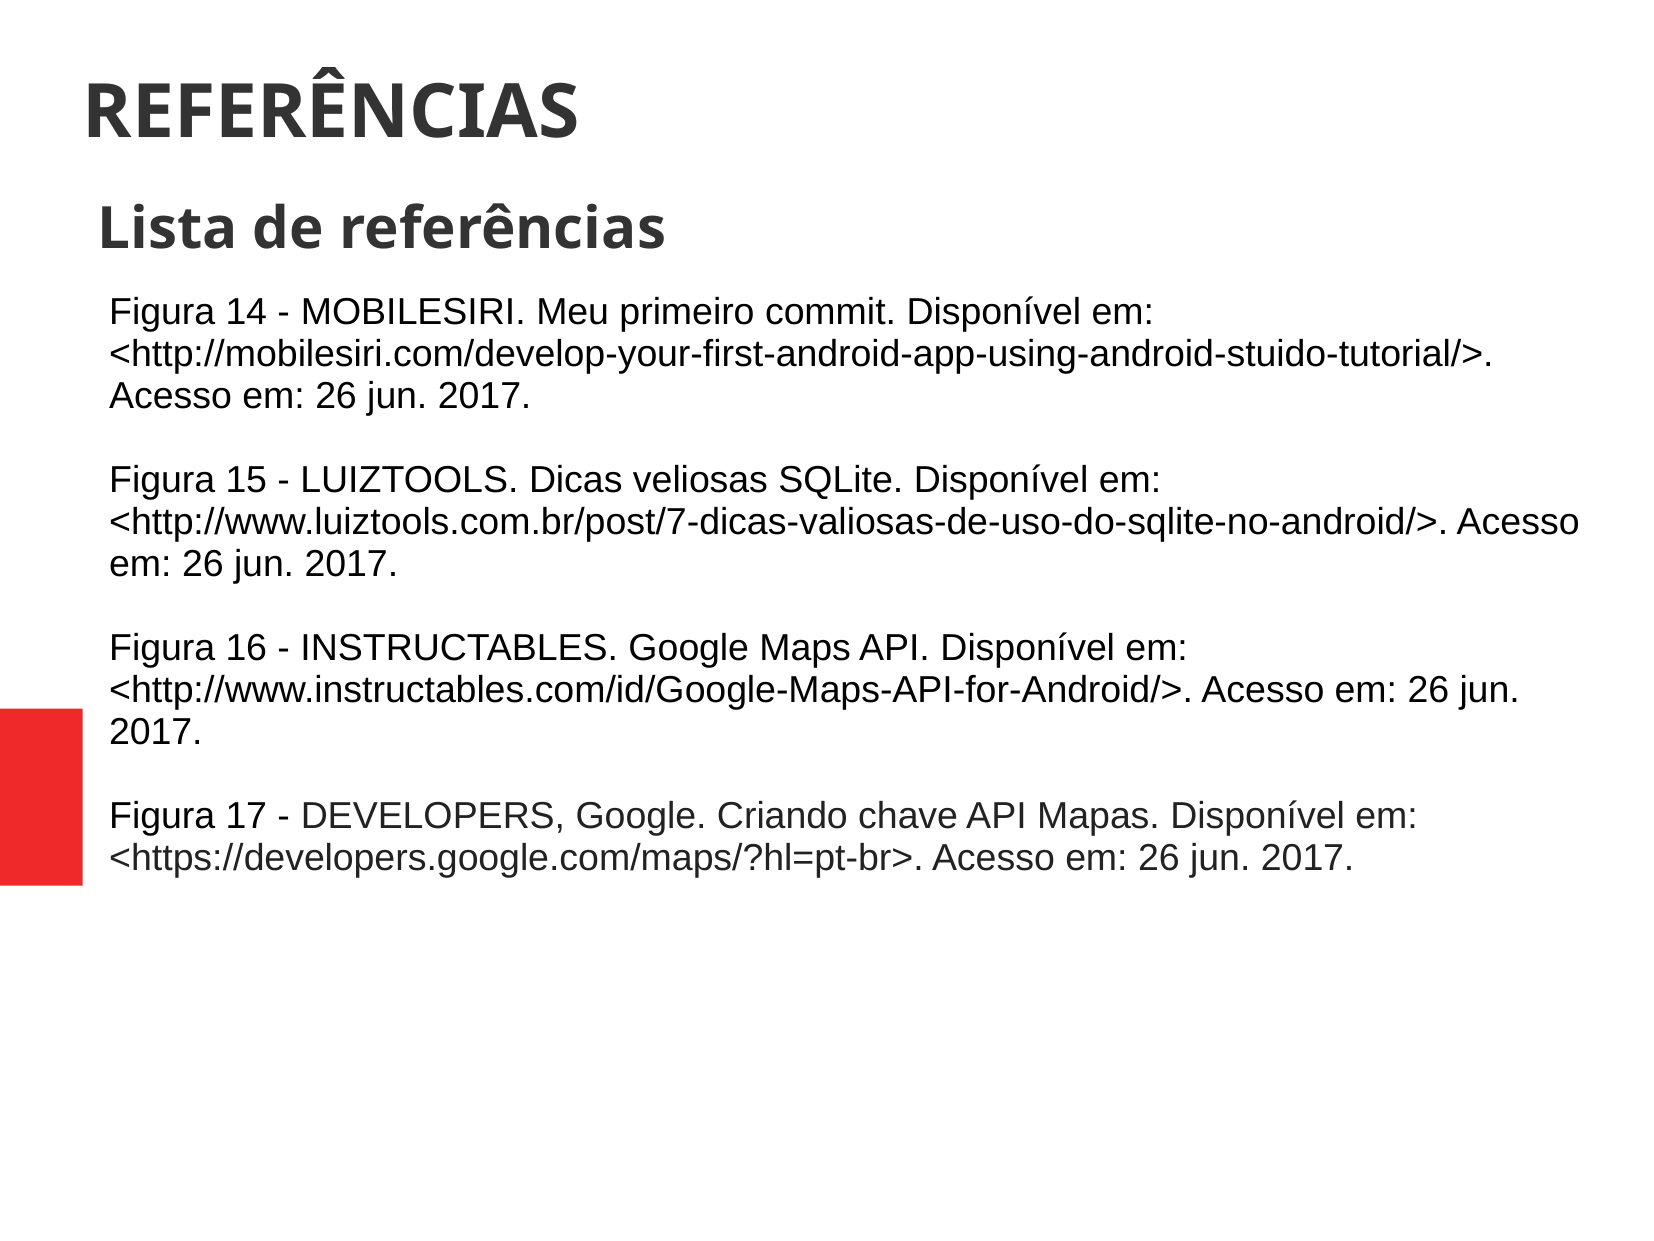

REFERÊNCIAS
Lista de referências
Figura 14 - MOBILESIRI. Meu primeiro commit. Disponível em: <http://mobilesiri.com/develop-your-first-android-app-using-android-stuido-tutorial/>. Acesso em: 26 jun. 2017.
Figura 15 - LUIZTOOLS. Dicas veliosas SQLite. Disponível em: <http://www.luiztools.com.br/post/7-dicas-valiosas-de-uso-do-sqlite-no-android/>. Acesso em: 26 jun. 2017.
Figura 16 - INSTRUCTABLES. Google Maps API. Disponível em: <http://www.instructables.com/id/Google-Maps-API-for-Android/>. Acesso em: 26 jun. 2017.
Figura 17 - DEVELOPERS, Google. Criando chave API Mapas. Disponível em: <https://developers.google.com/maps/?hl=pt-br>. Acesso em: 26 jun. 2017.